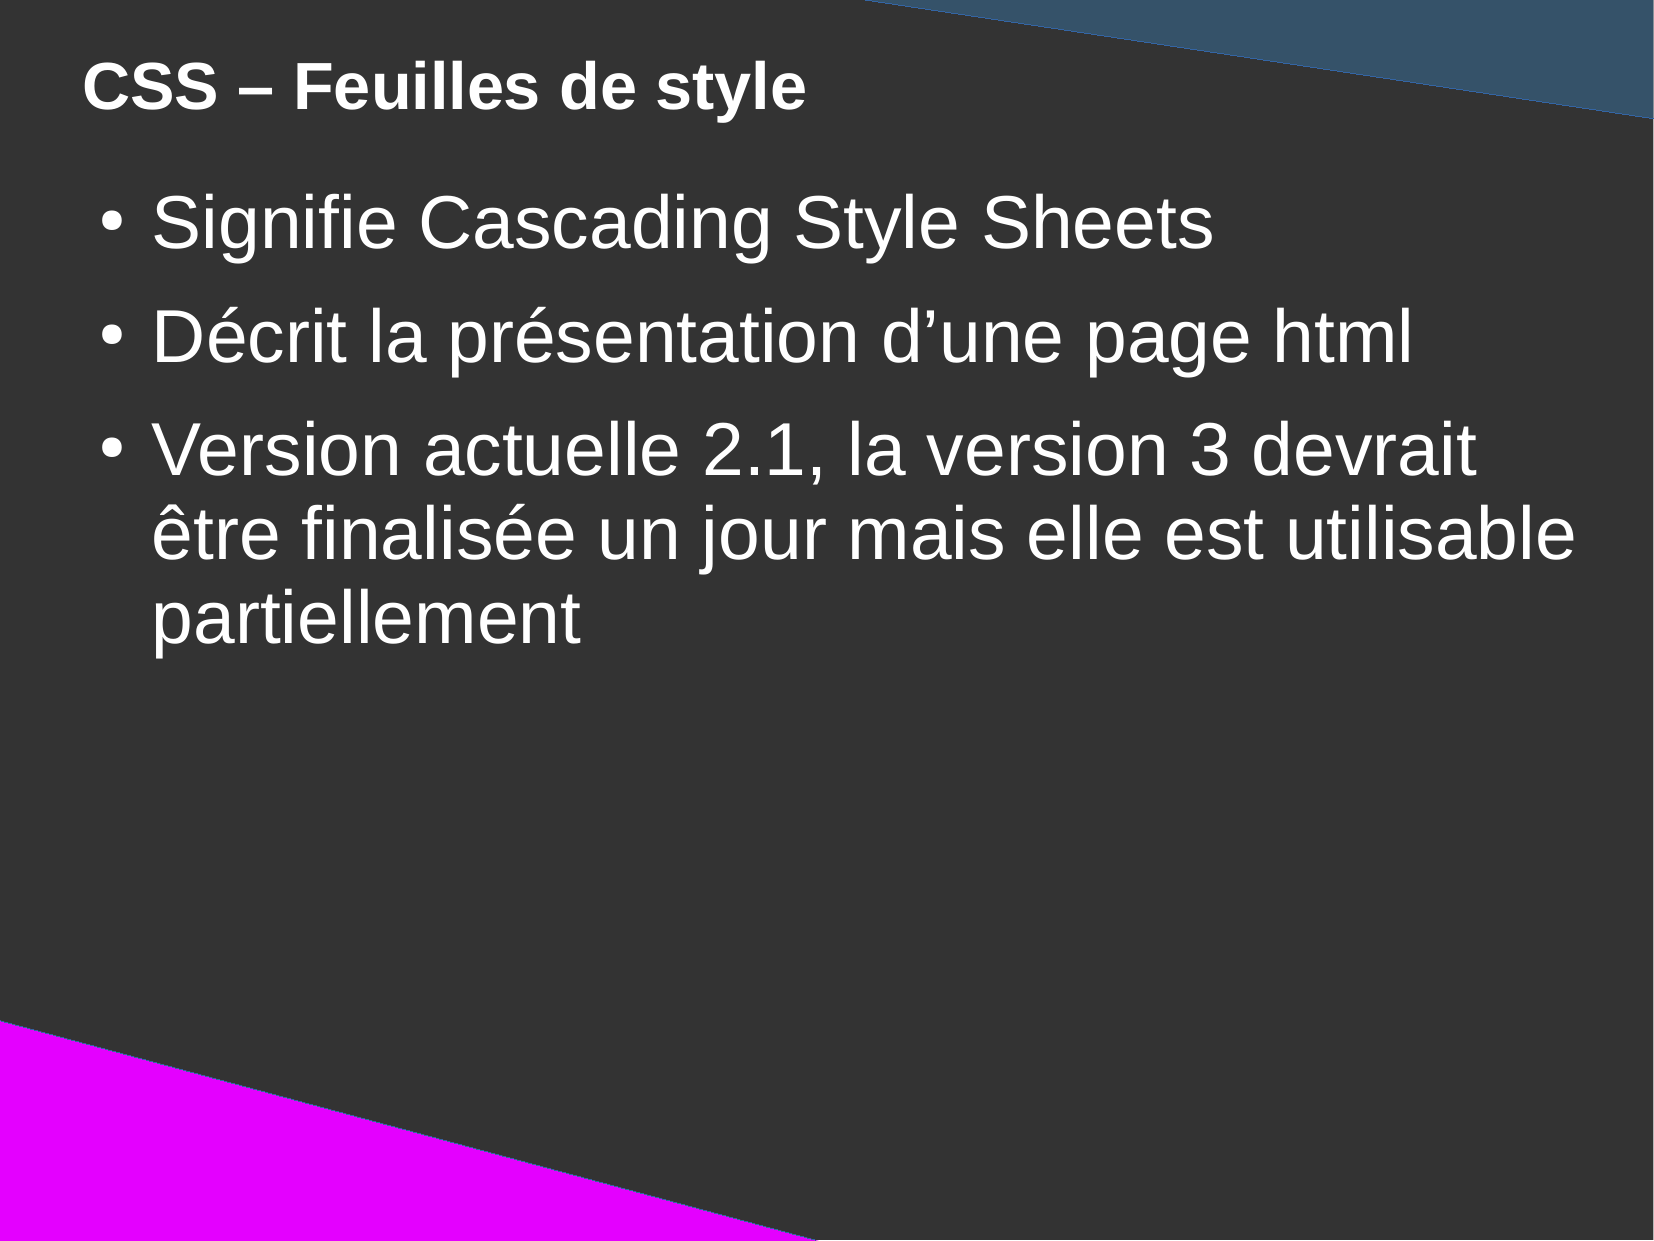

# CSS – Feuilles de style
Signifie Cascading Style Sheets
Décrit la présentation d’une page html
Version actuelle 2.1, la version 3 devrait être finalisée un jour mais elle est utilisable partiellement